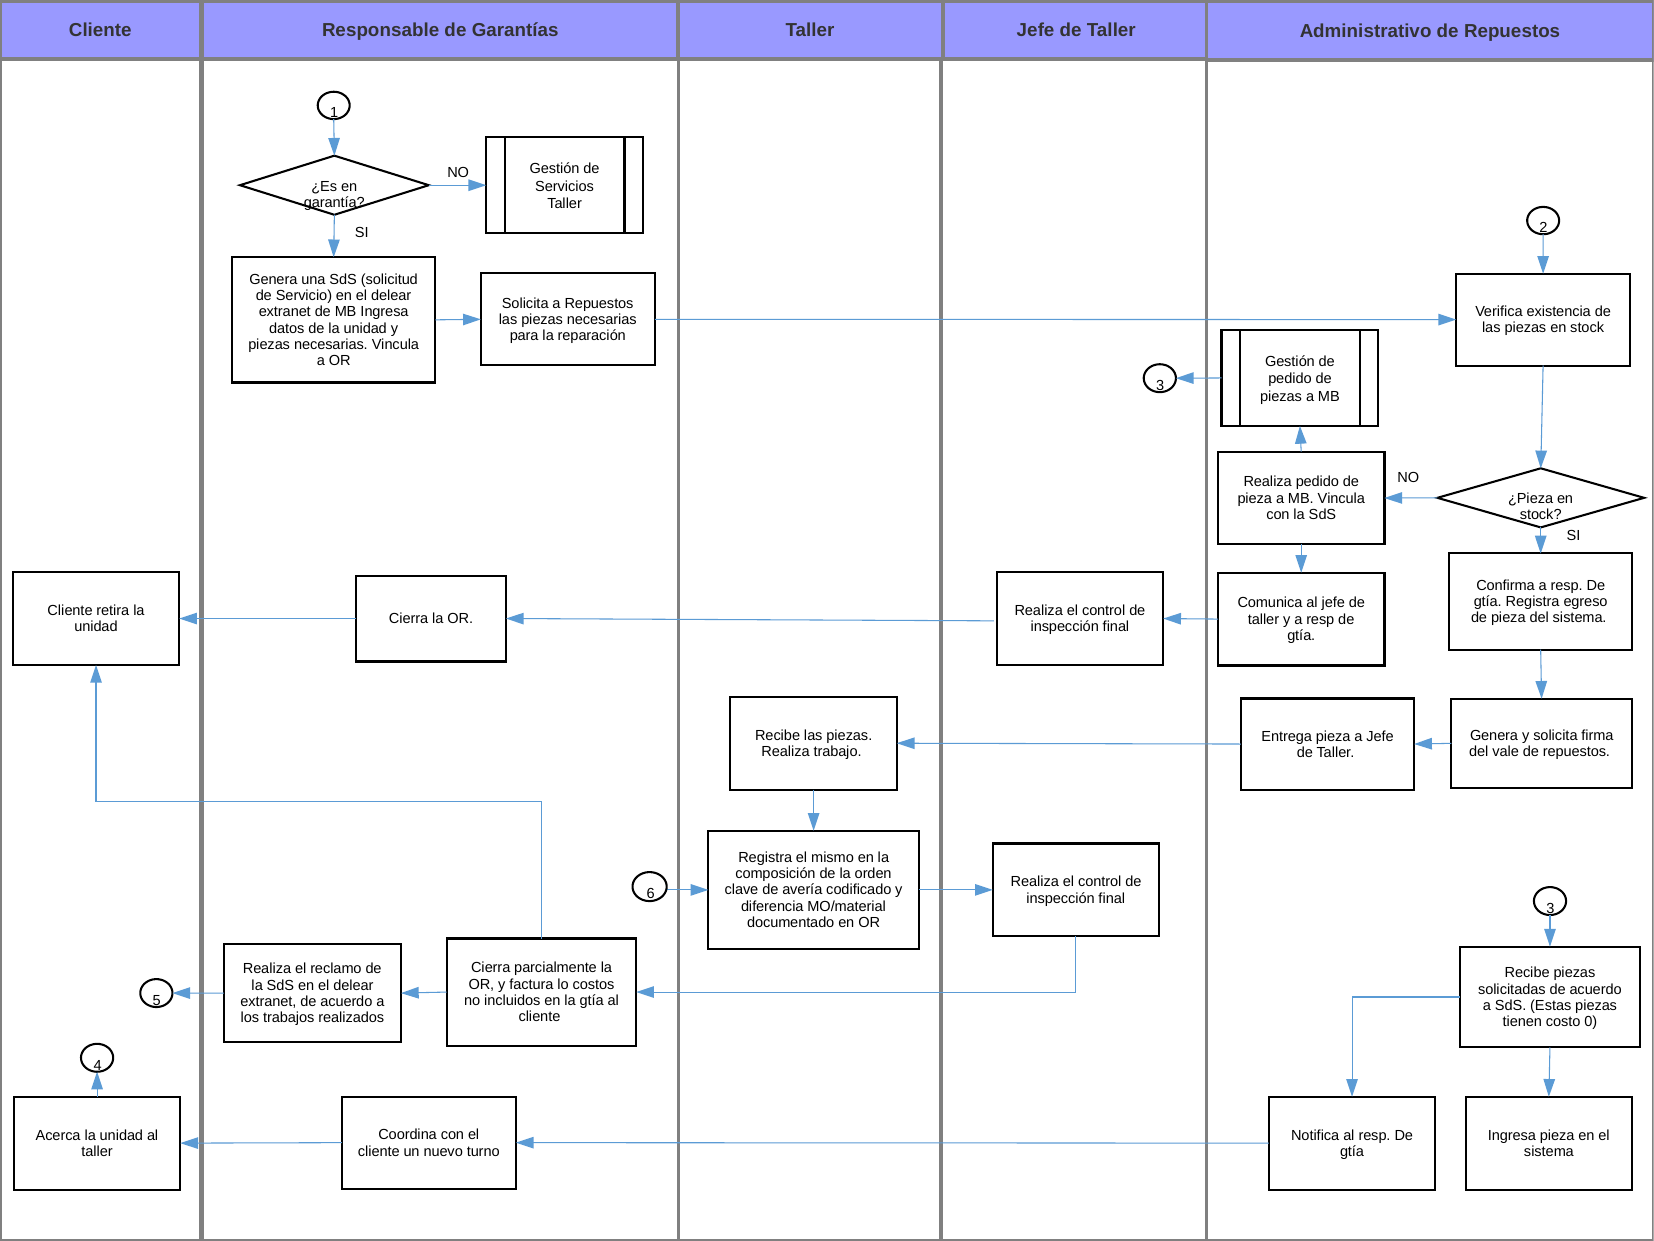

Cliente
Responsable de Garantías
Taller
Jefe de Taller
Administrativo de Repuestos
1
Gestión de Servicios Taller
¿Es en garantía?
NO
2
SI
Genera una SdS (solicitud de Servicio) en el delear extranet de MB Ingresa datos de la unidad y piezas necesarias. Vincula a OR
Solicita a Repuestos las piezas necesarias para la reparación
Verifica existencia de las piezas en stock
Gestión de pedido de piezas a MB
3
Realiza pedido de pieza a MB. Vincula con la SdS
NO
¿Pieza en stock?
SI
Confirma a resp. De gtía. Registra egreso de pieza del sistema.
Cliente retira la unidad
Realiza el control de inspección final
Comunica al jefe de taller y a resp de gtía.
Cierra la OR.
Recibe las piezas. Realiza trabajo.
Entrega pieza a Jefe de Taller.
Genera y solicita firma del vale de repuestos.
Registra el mismo en la composición de la orden clave de avería codificado y diferencia MO/material documentado en OR
Realiza el control de inspección final
6
3
Cierra parcialmente la OR, y factura lo costos no incluidos en la gtía al cliente
Realiza el reclamo de la SdS en el delear extranet, de acuerdo a los trabajos realizados
Recibe piezas solicitadas de acuerdo a SdS. (Estas piezas tienen costo 0)
5
4
Acerca la unidad al taller
Coordina con el cliente un nuevo turno
Notifica al resp. De gtía
Ingresa pieza en el sistema